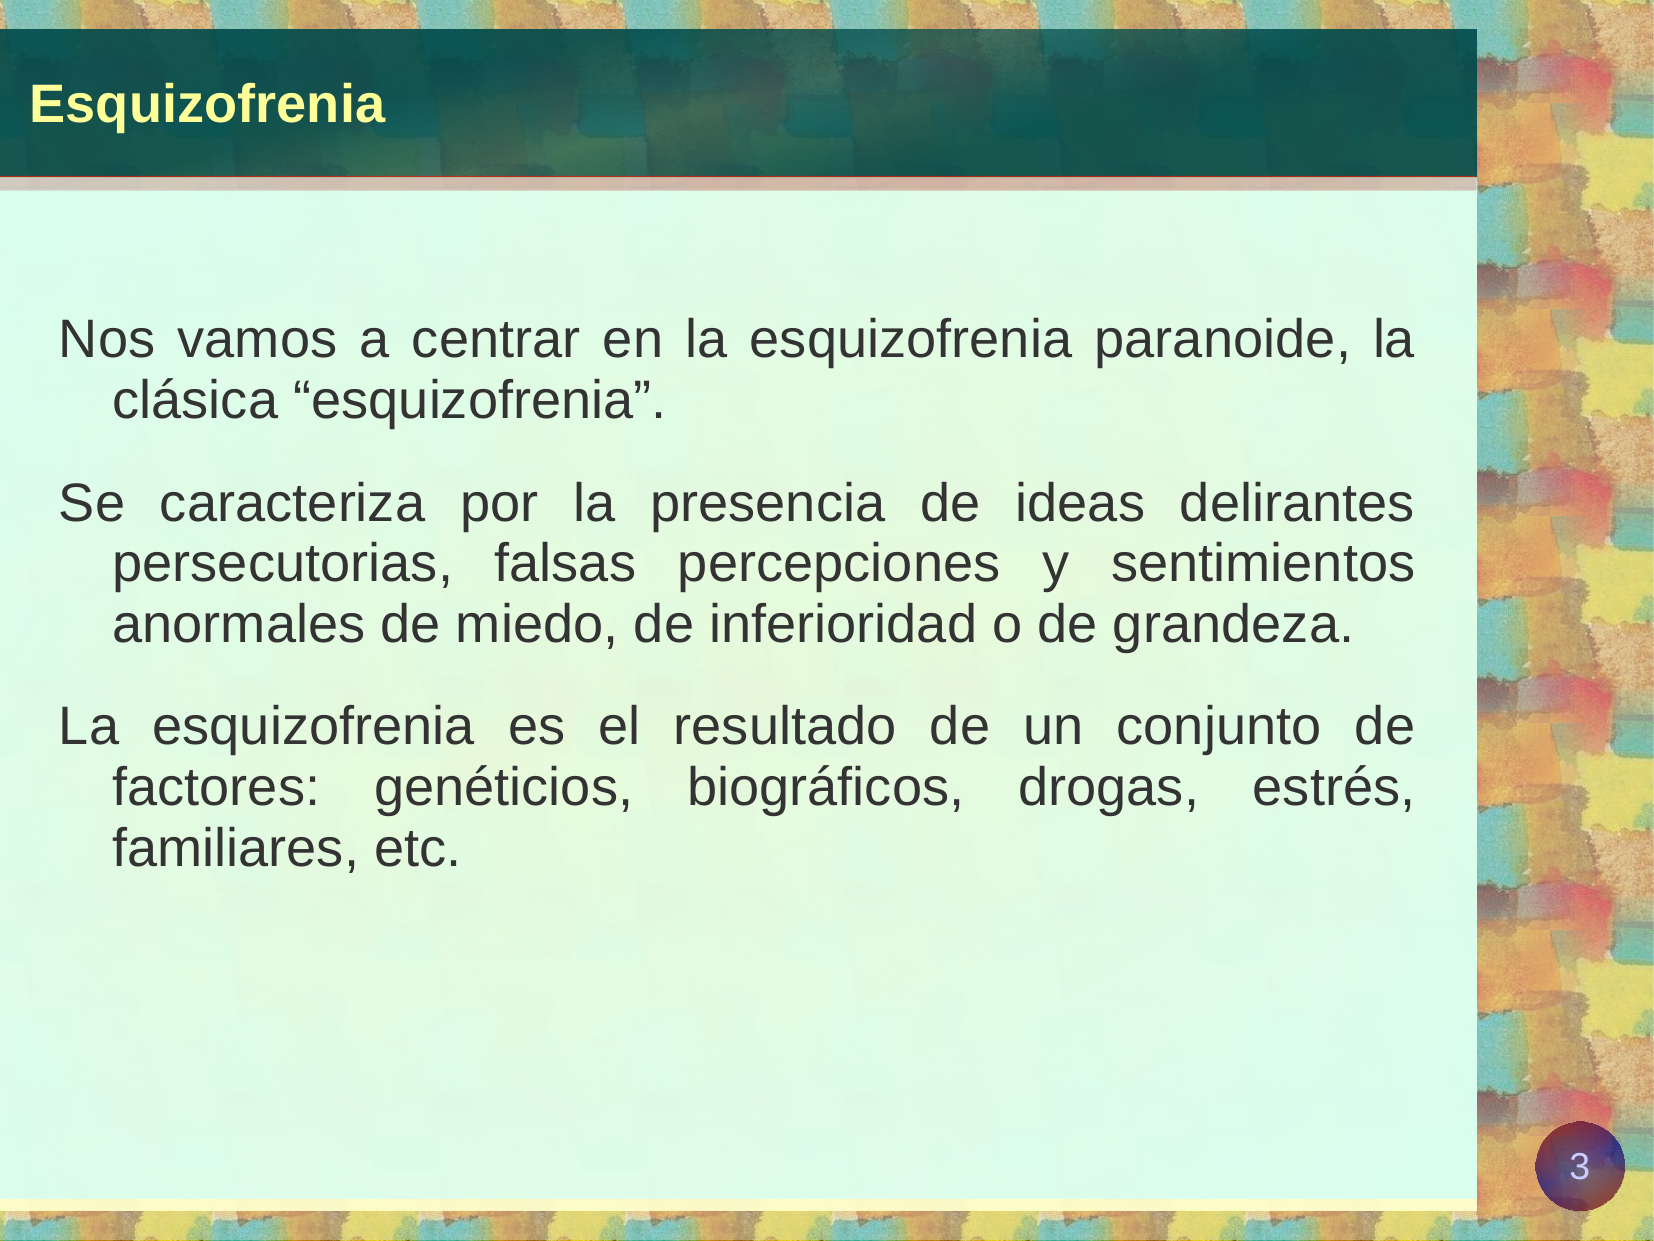

# Esquizofrenia
Nos vamos a centrar en la esquizofrenia paranoide, la clásica “esquizofrenia”.
Se caracteriza por la presencia de ideas delirantes persecutorias, falsas percepciones y sentimientos anormales de miedo, de inferioridad o de grandeza.
La esquizofrenia es el resultado de un conjunto de factores: genéticios, biográficos, drogas, estrés, familiares, etc.